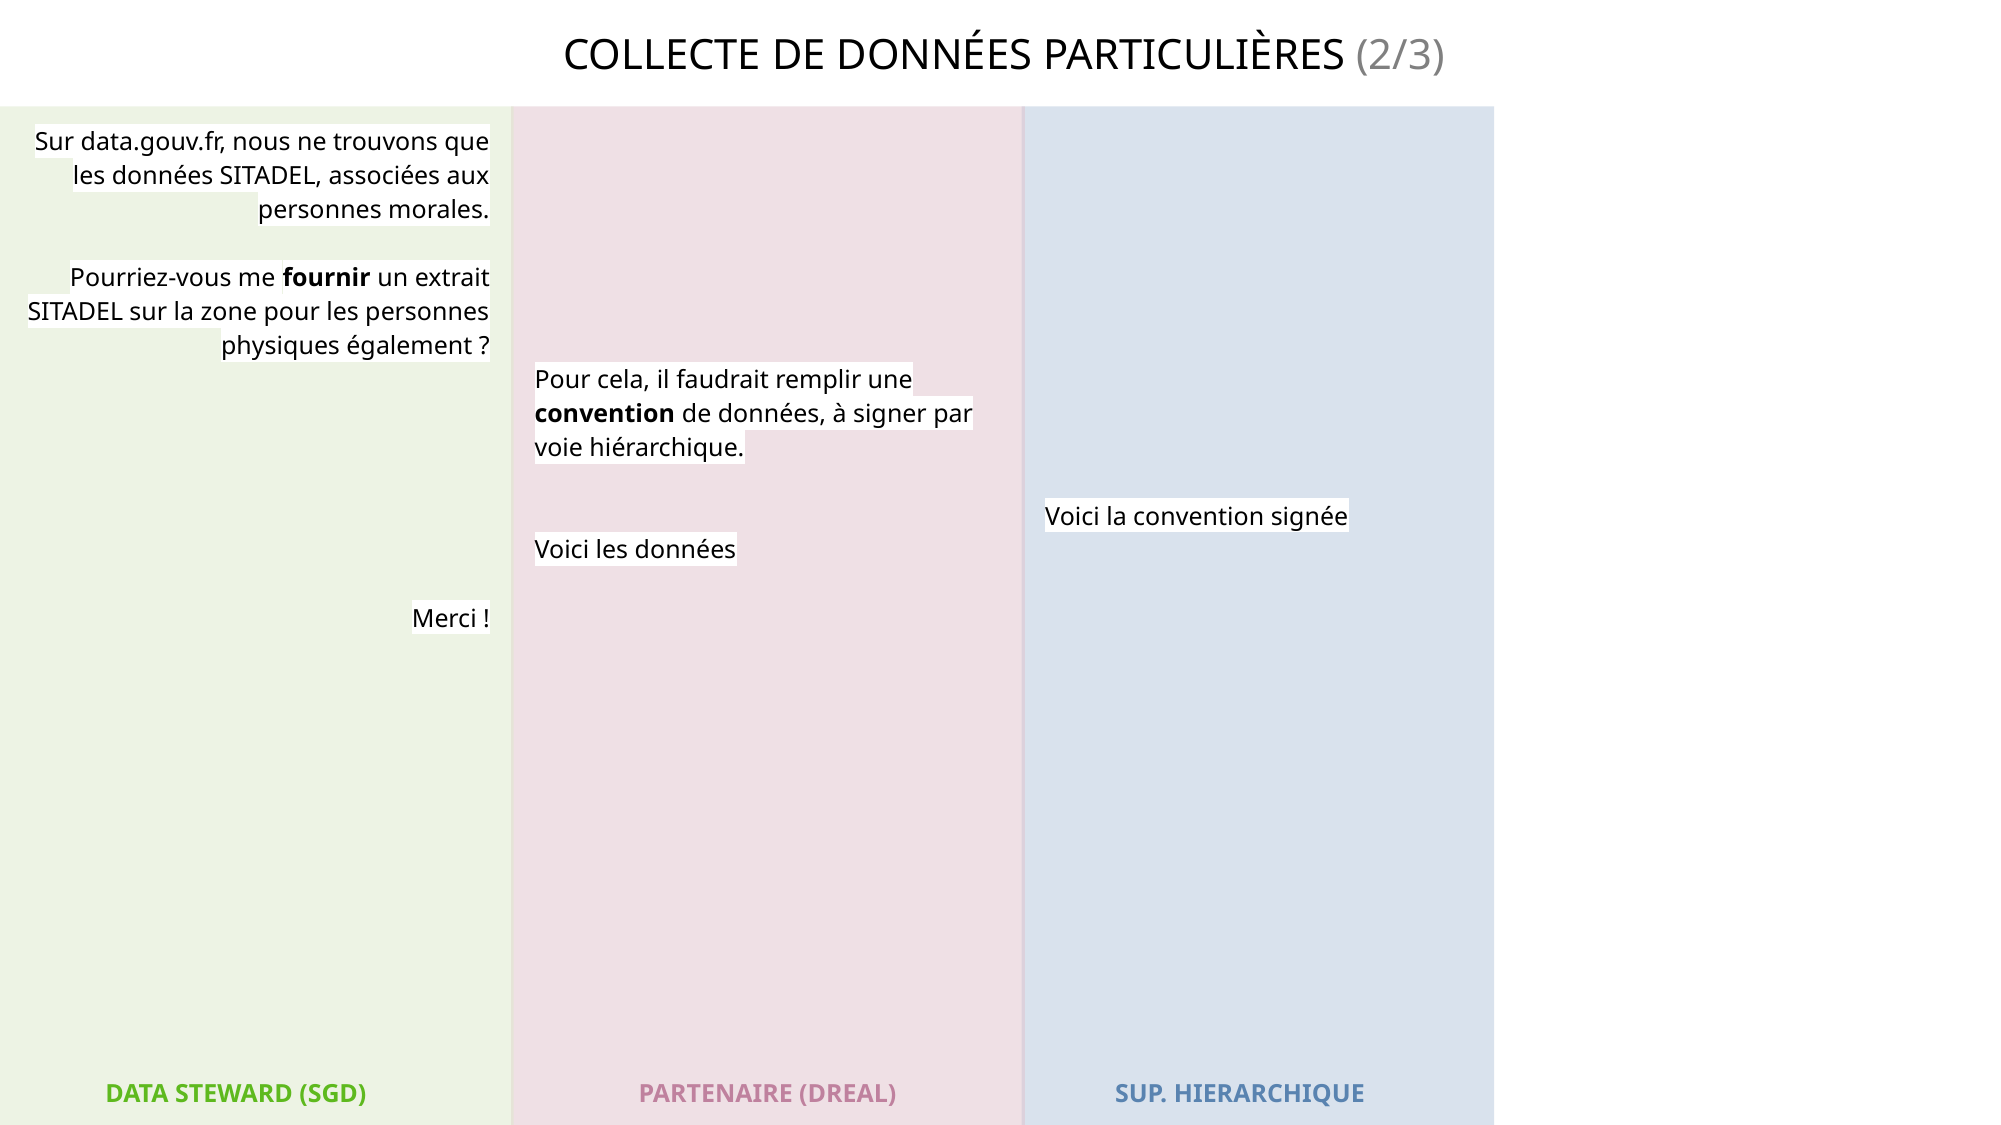

Collecte de données particulières (2/3)
Sur data.gouv.fr, nous ne trouvons que les données SITADEL, associées aux personnes morales.
Pourriez-vous me fournir un extrait SITADEL sur la zone pour les personnes physiques également ?
Merci !
Pour cela, il faudrait remplir une convention de données, à signer par voie hiérarchique.
Voici les données
Voici la convention signée
DATA STEWARD (SGD)
PARTENAIRE (DREAL)
SUP. HIERARCHIQUE